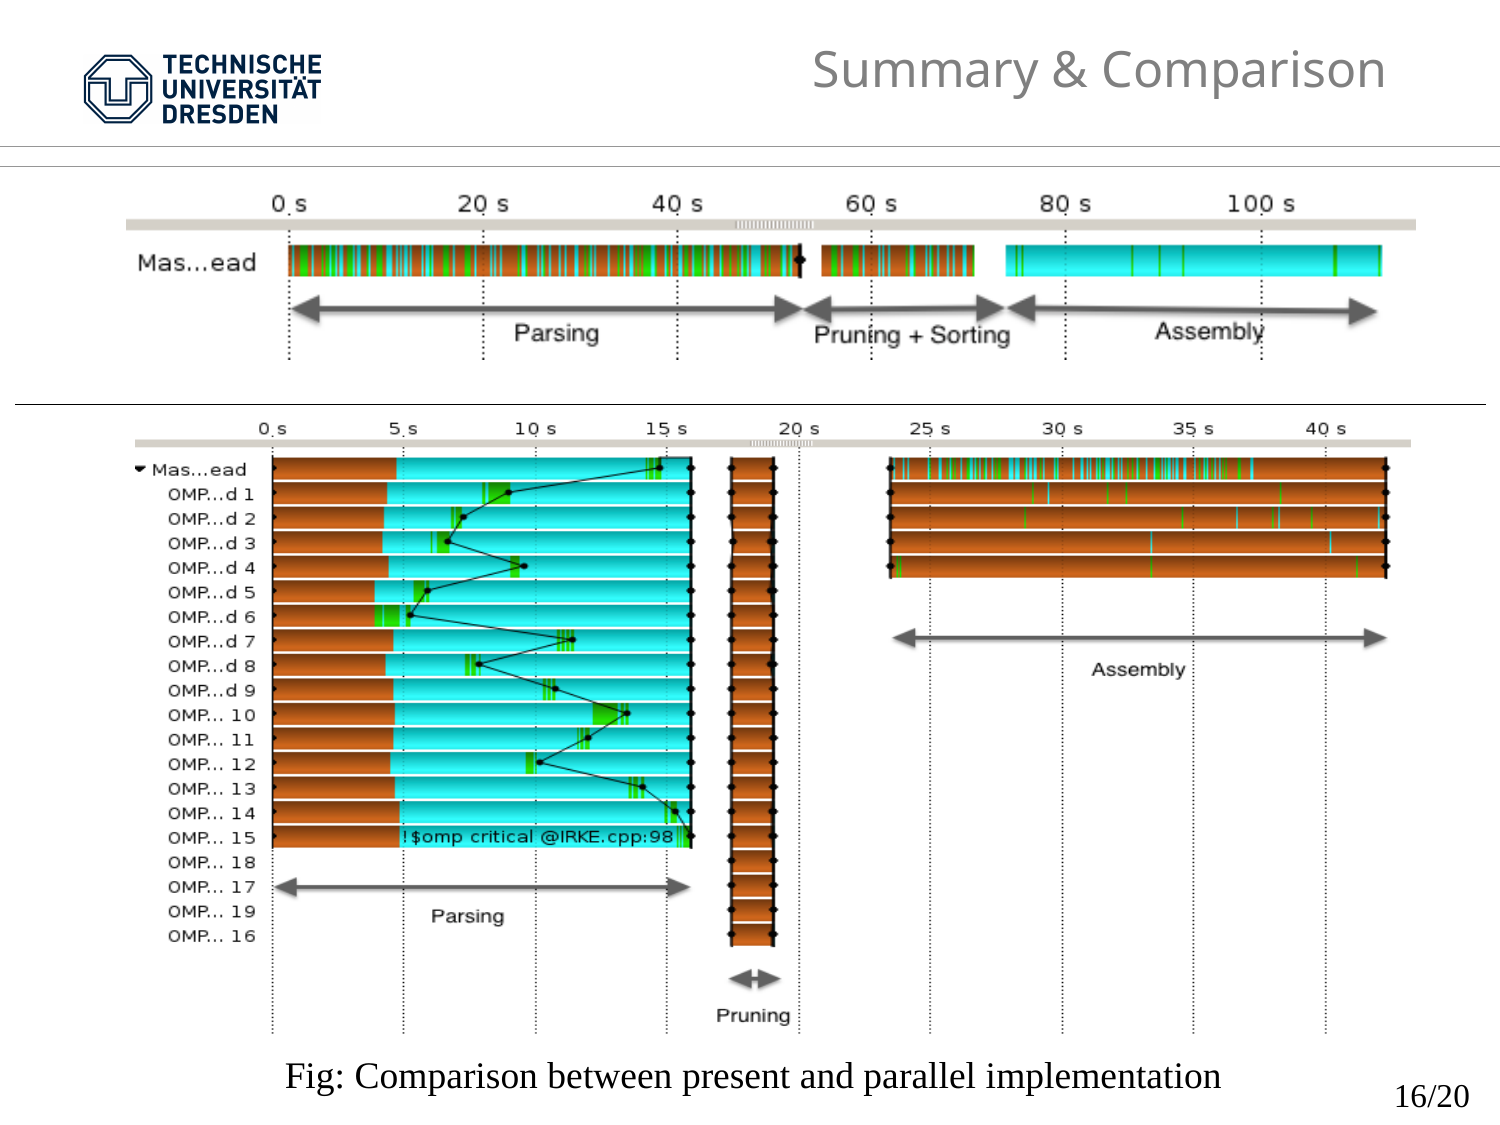

# Summary & Comparison
Fig: Comparison between present and parallel implementation
16